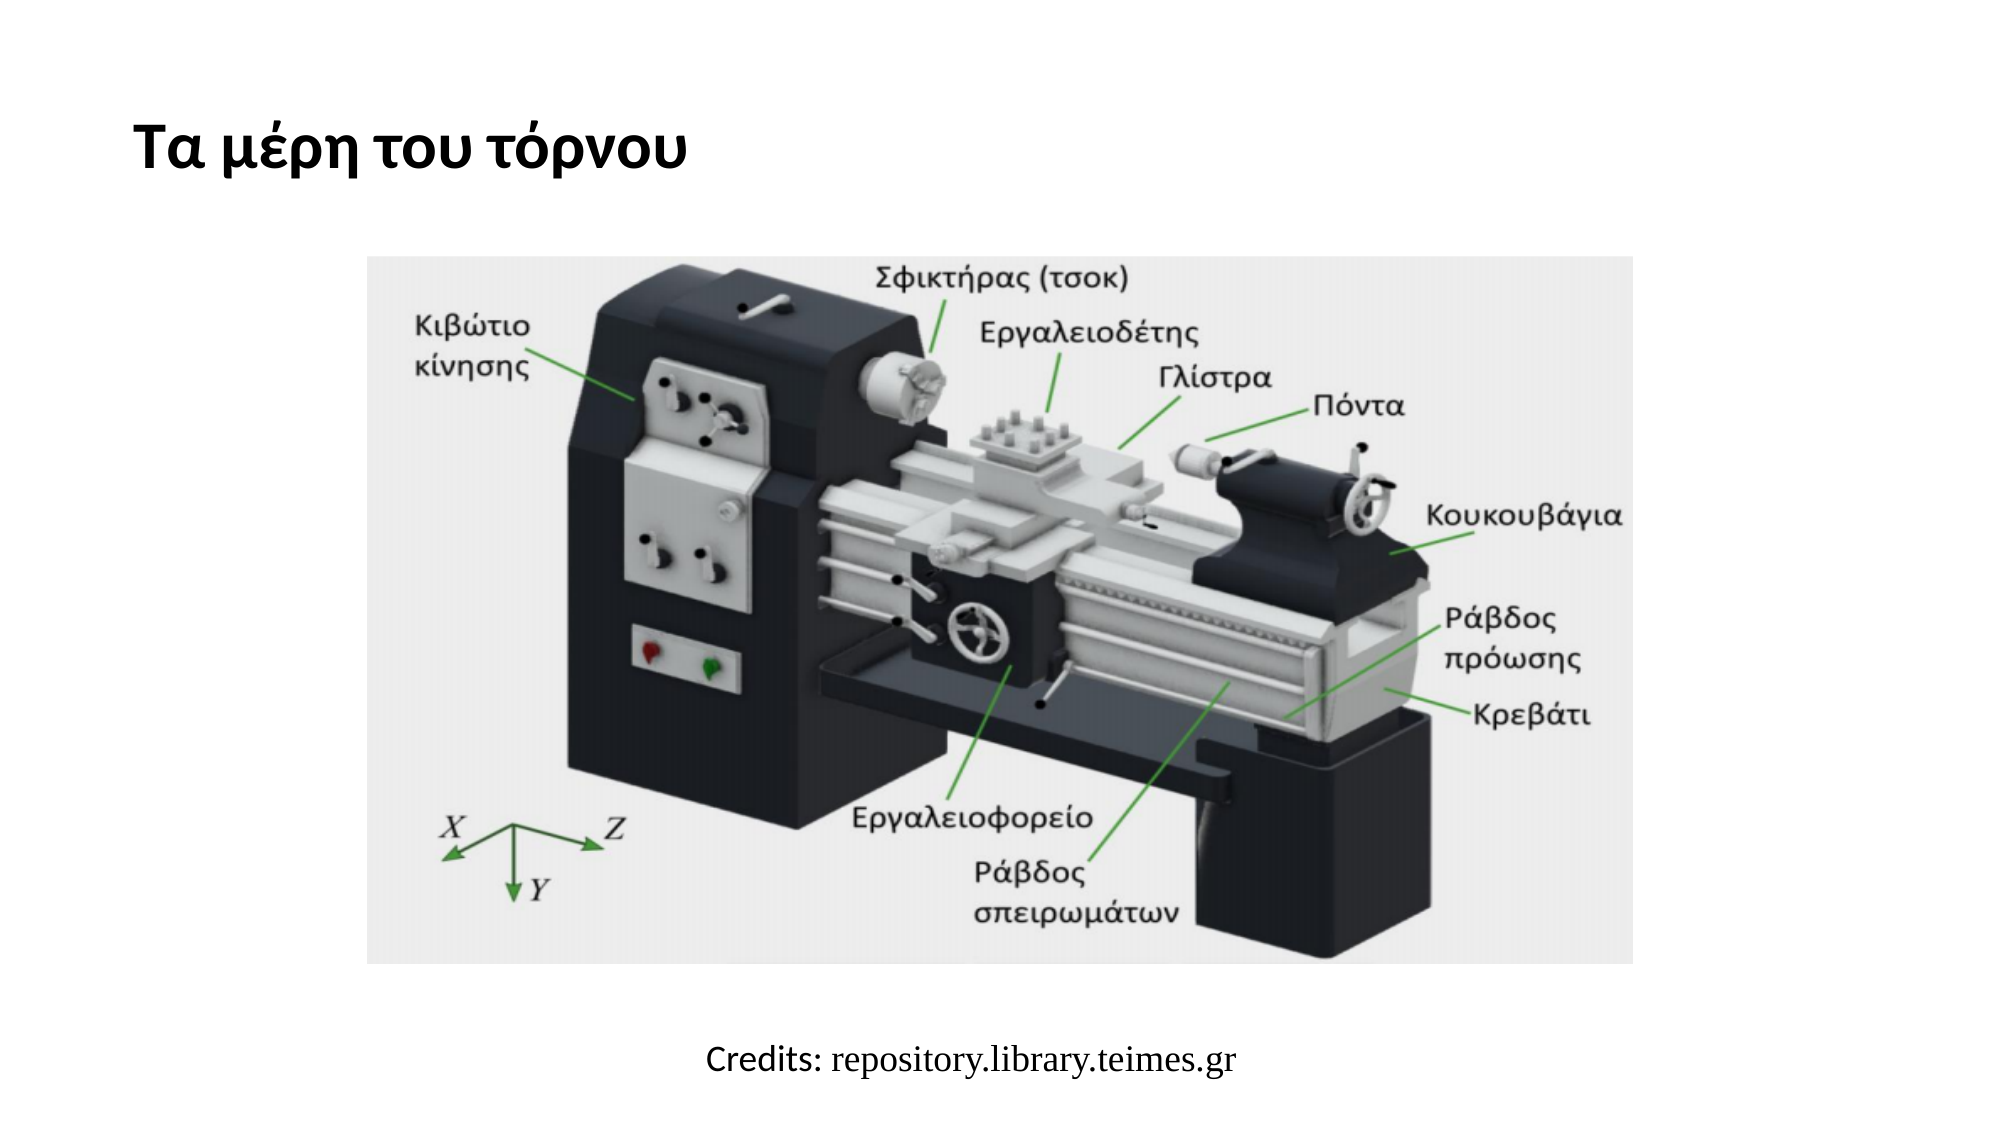

# Τα μέρη του τόρνου
Credits: repository.library.teimes.gr